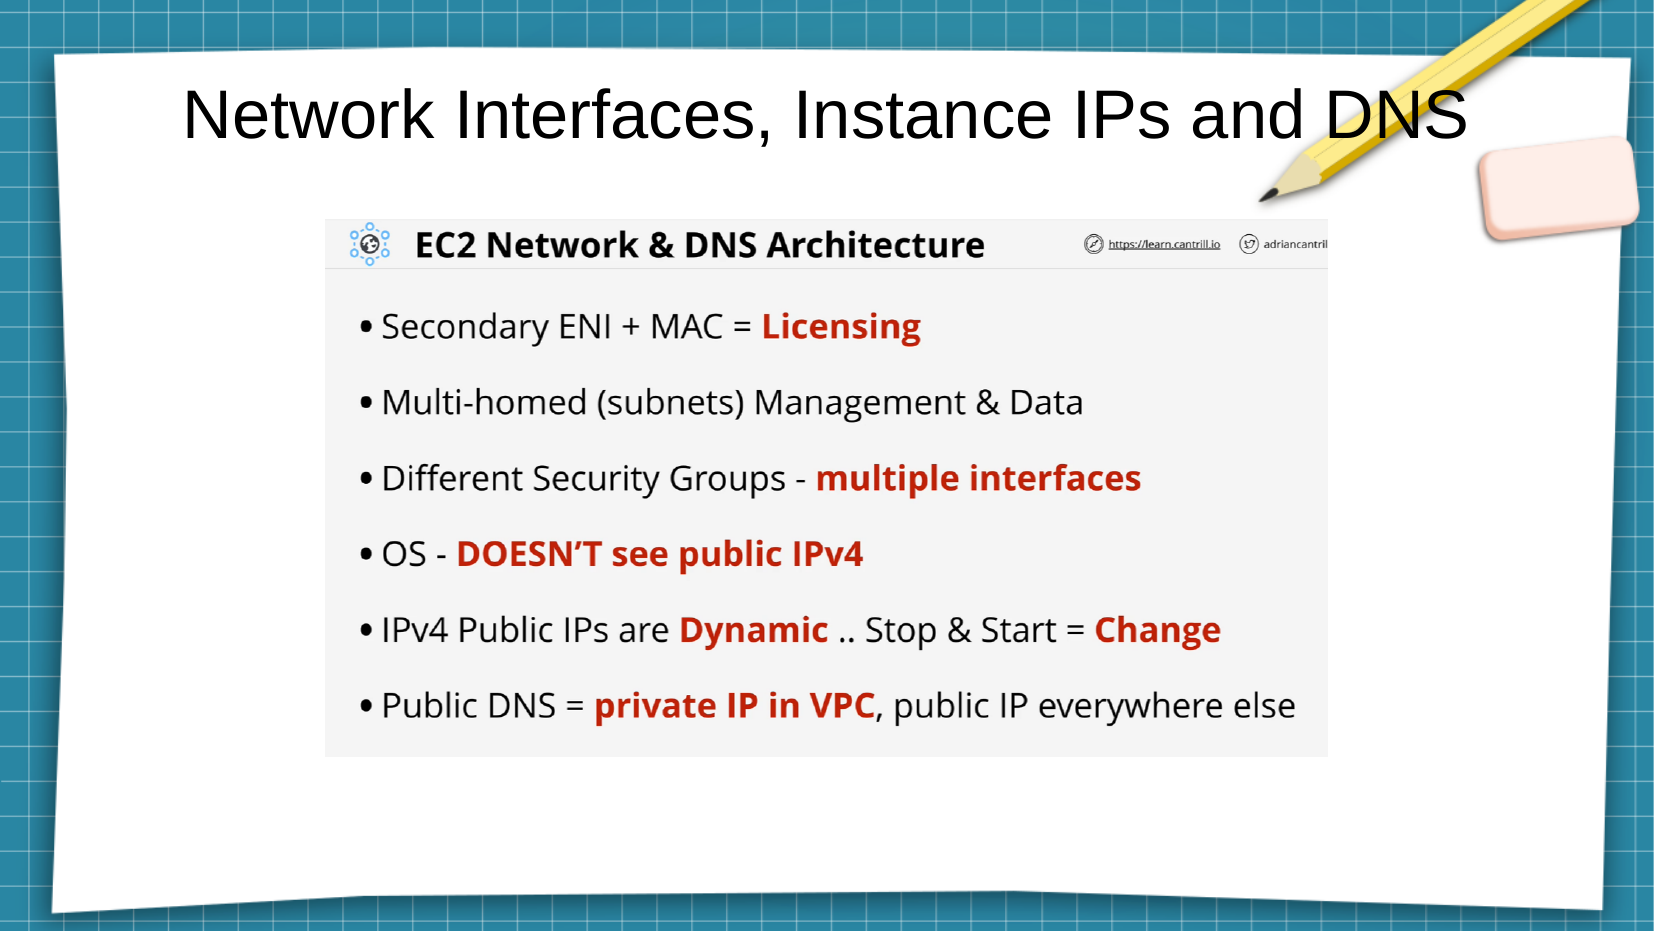

# Network Interfaces, Instance IPs and DNS